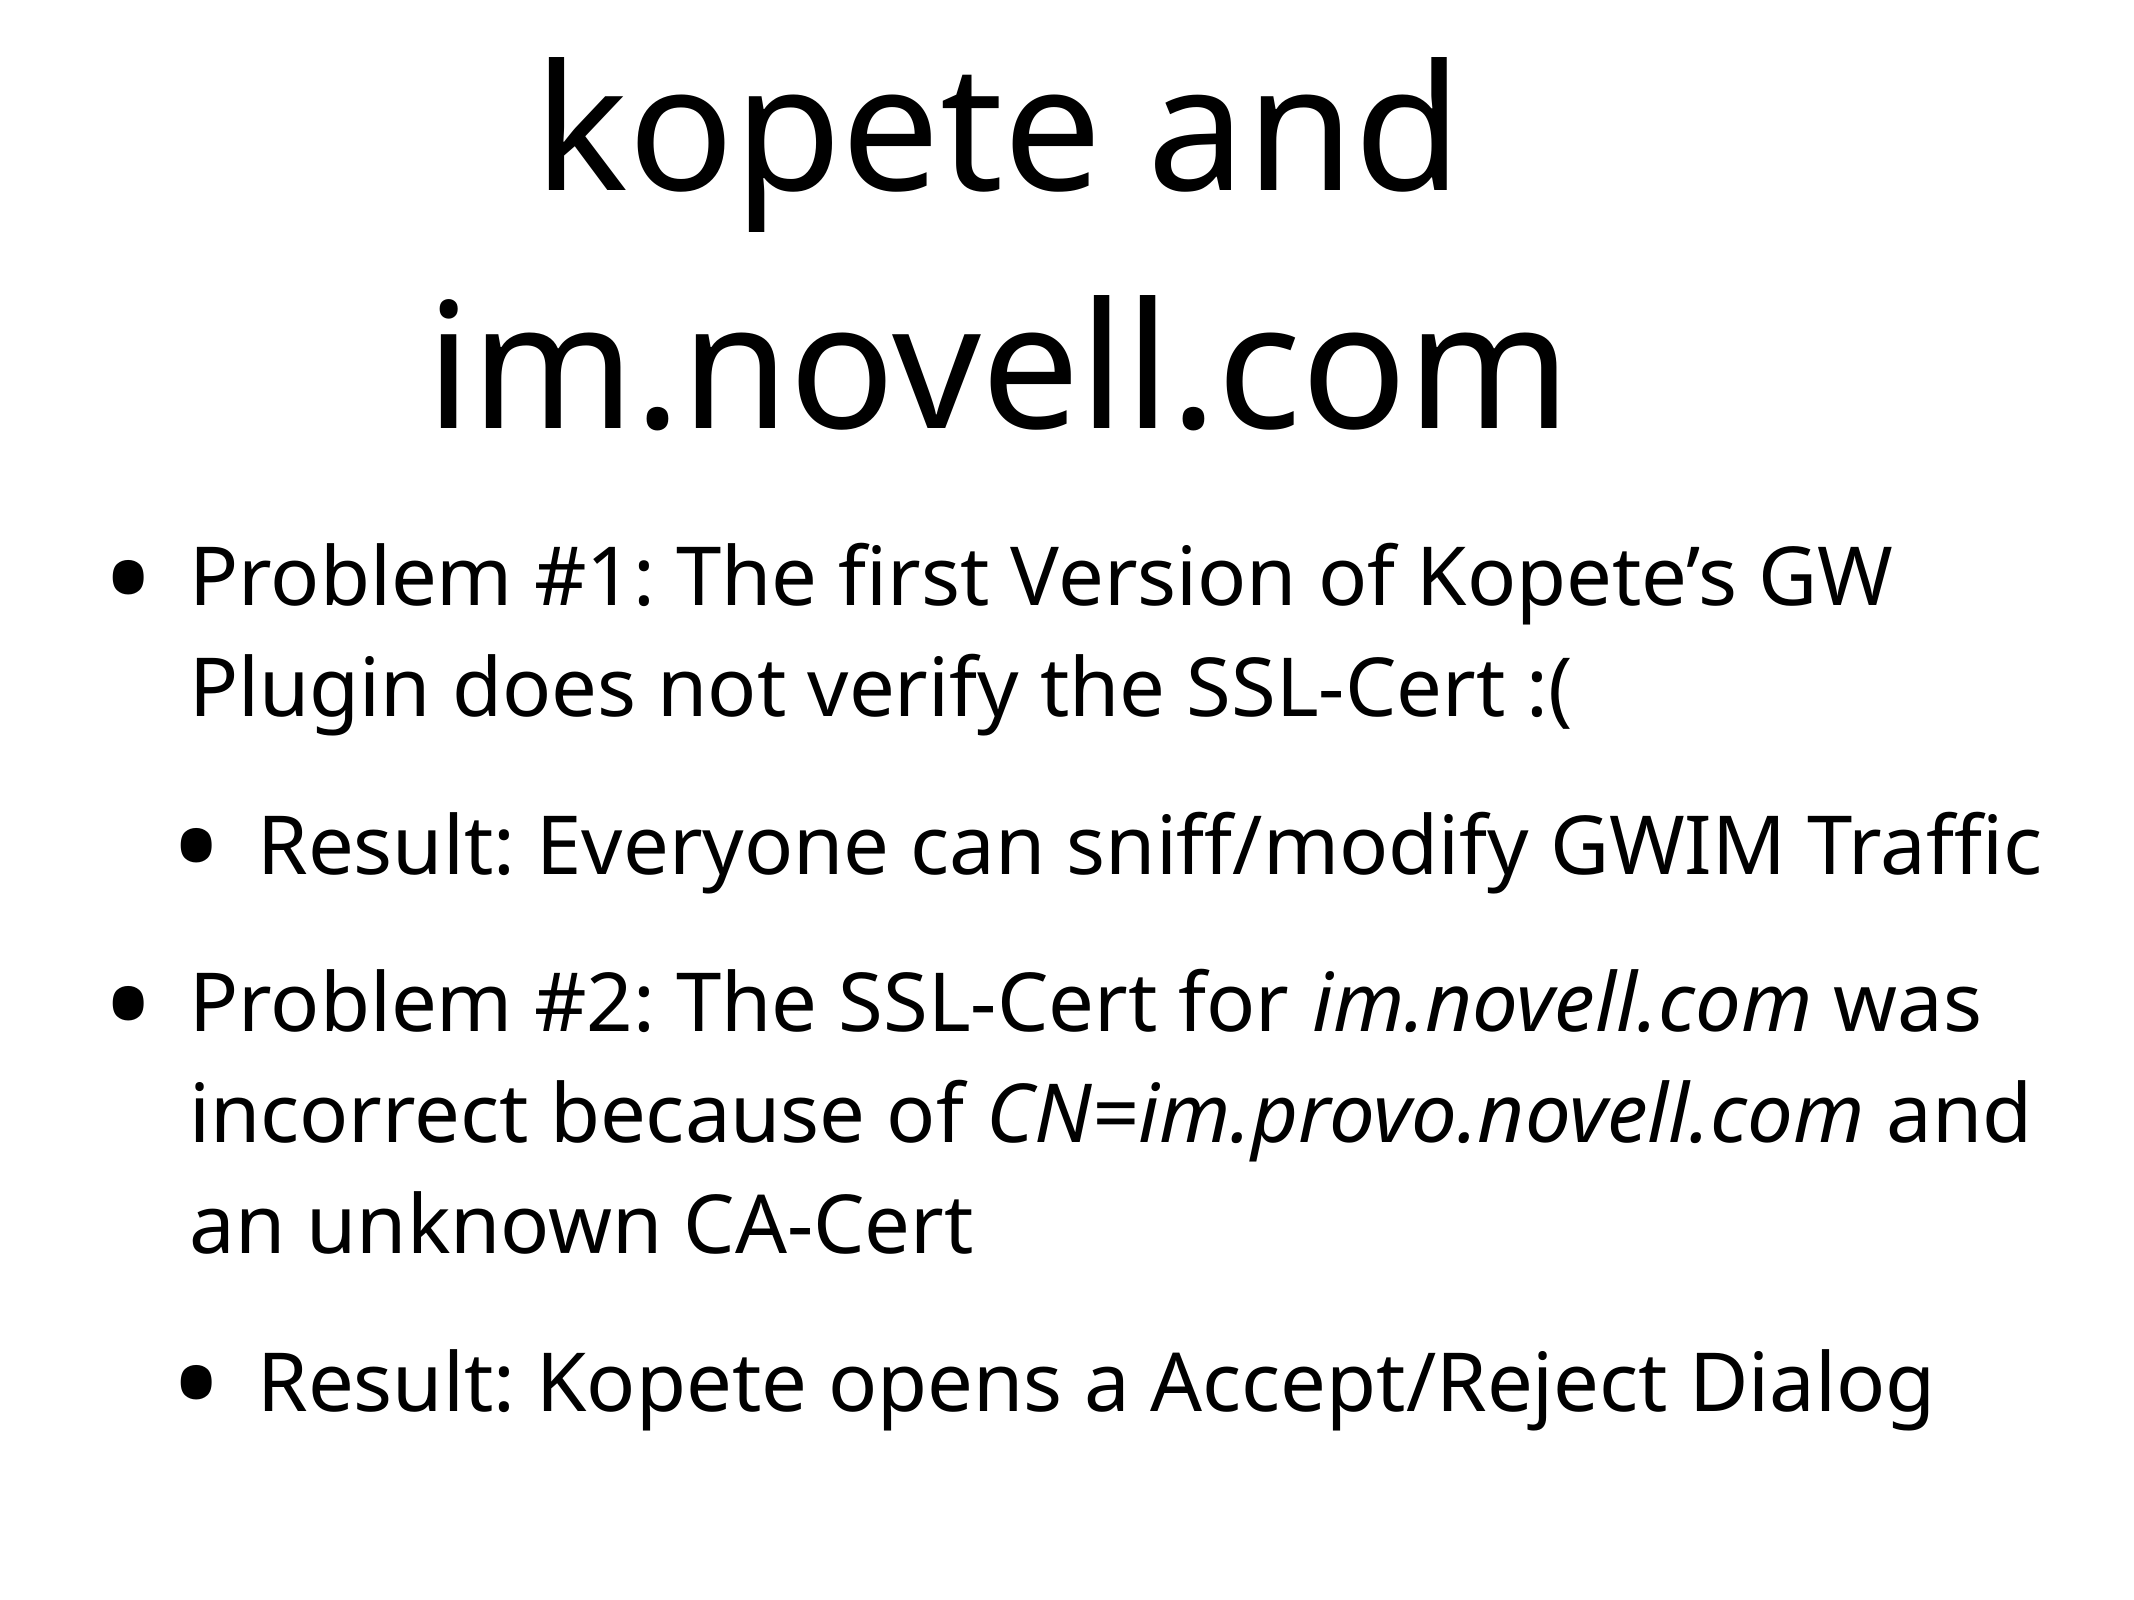

# kopete and im.novell.com
Problem #1: The first Version of Kopete’s GW Plugin does not verify the SSL-Cert :(
Result: Everyone can sniff/modify GWIM Traffic
Problem #2: The SSL-Cert for im.novell.com was incorrect because of CN=im.provo.novell.com and an unknown CA-Cert
Result: Kopete opens a Accept/Reject Dialog